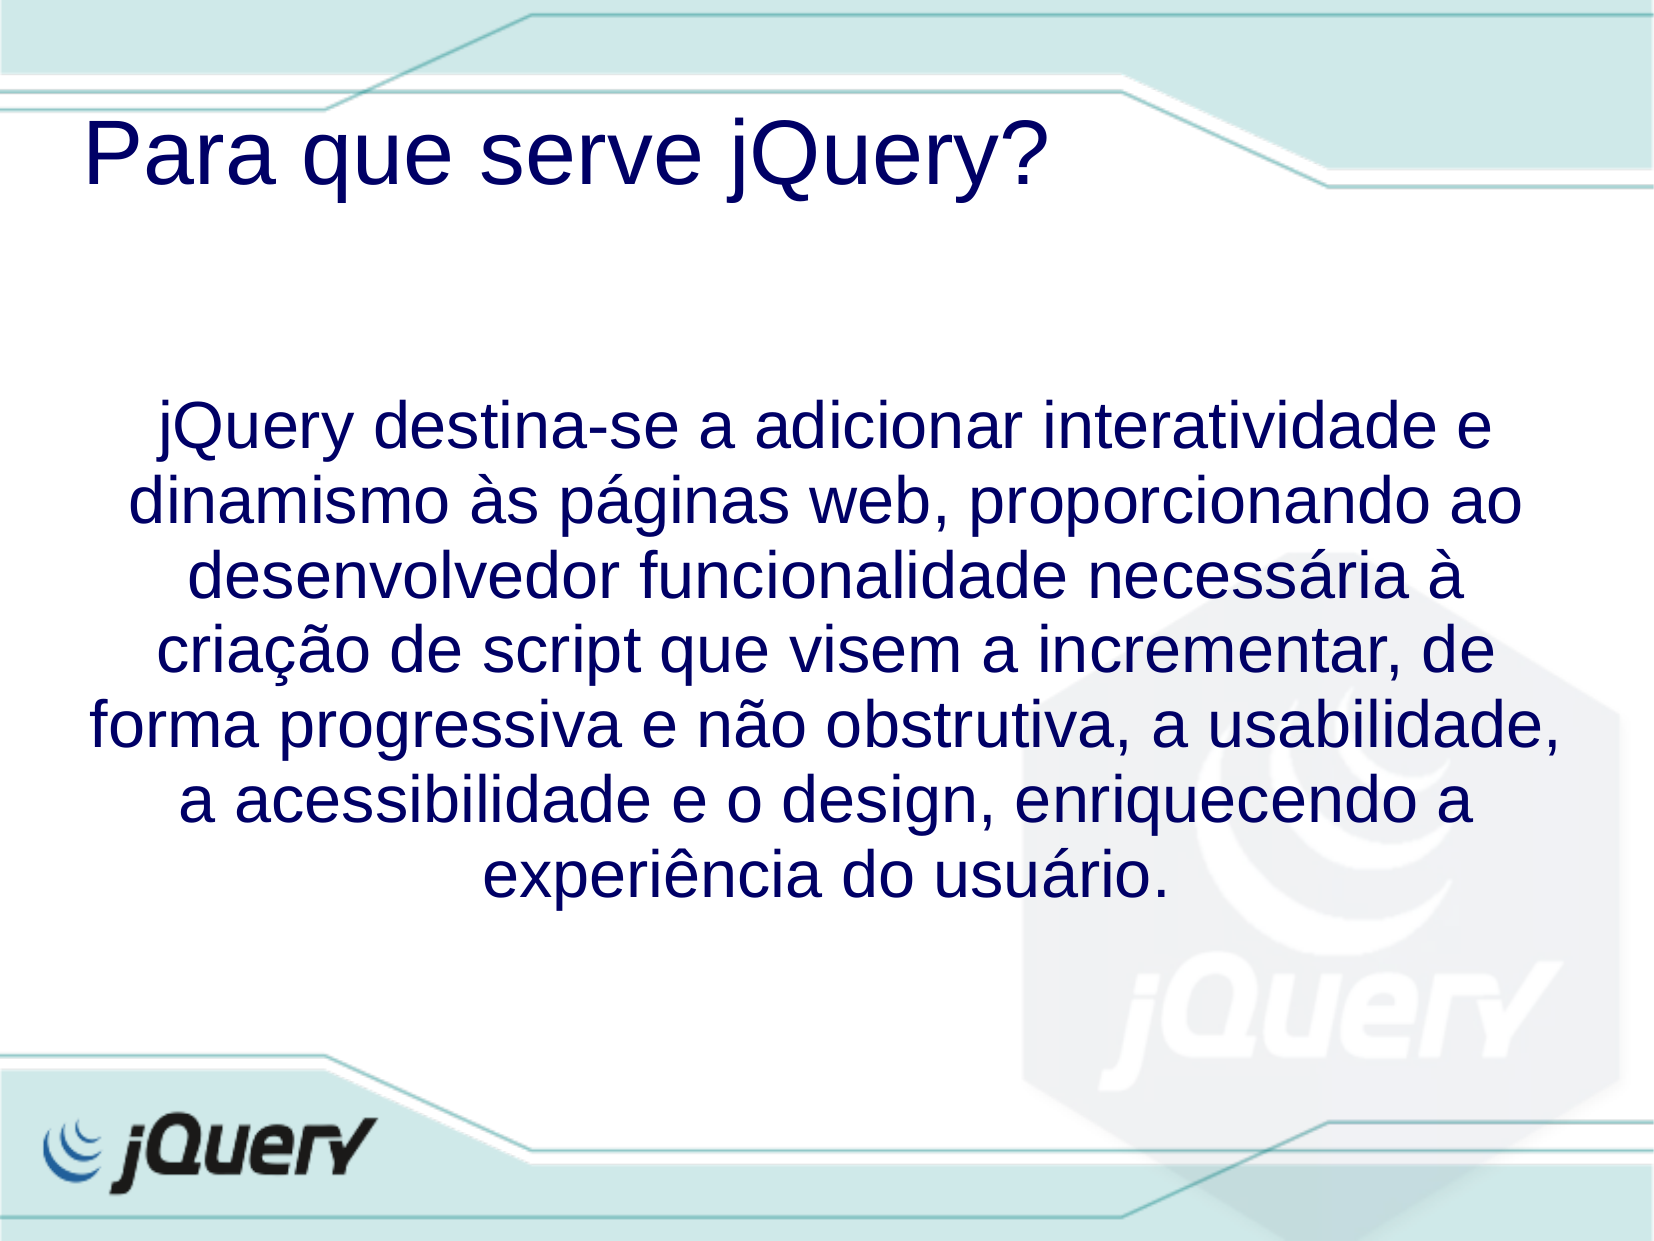

# Para que serve jQuery?
jQuery destina-se a adicionar interatividade e dinamismo às páginas web, proporcionando ao desenvolvedor funcionalidade necessária à criação de script que visem a incrementar, de forma progressiva e não obstrutiva, a usabilidade, a acessibilidade e o design, enriquecendo a experiência do usuário.